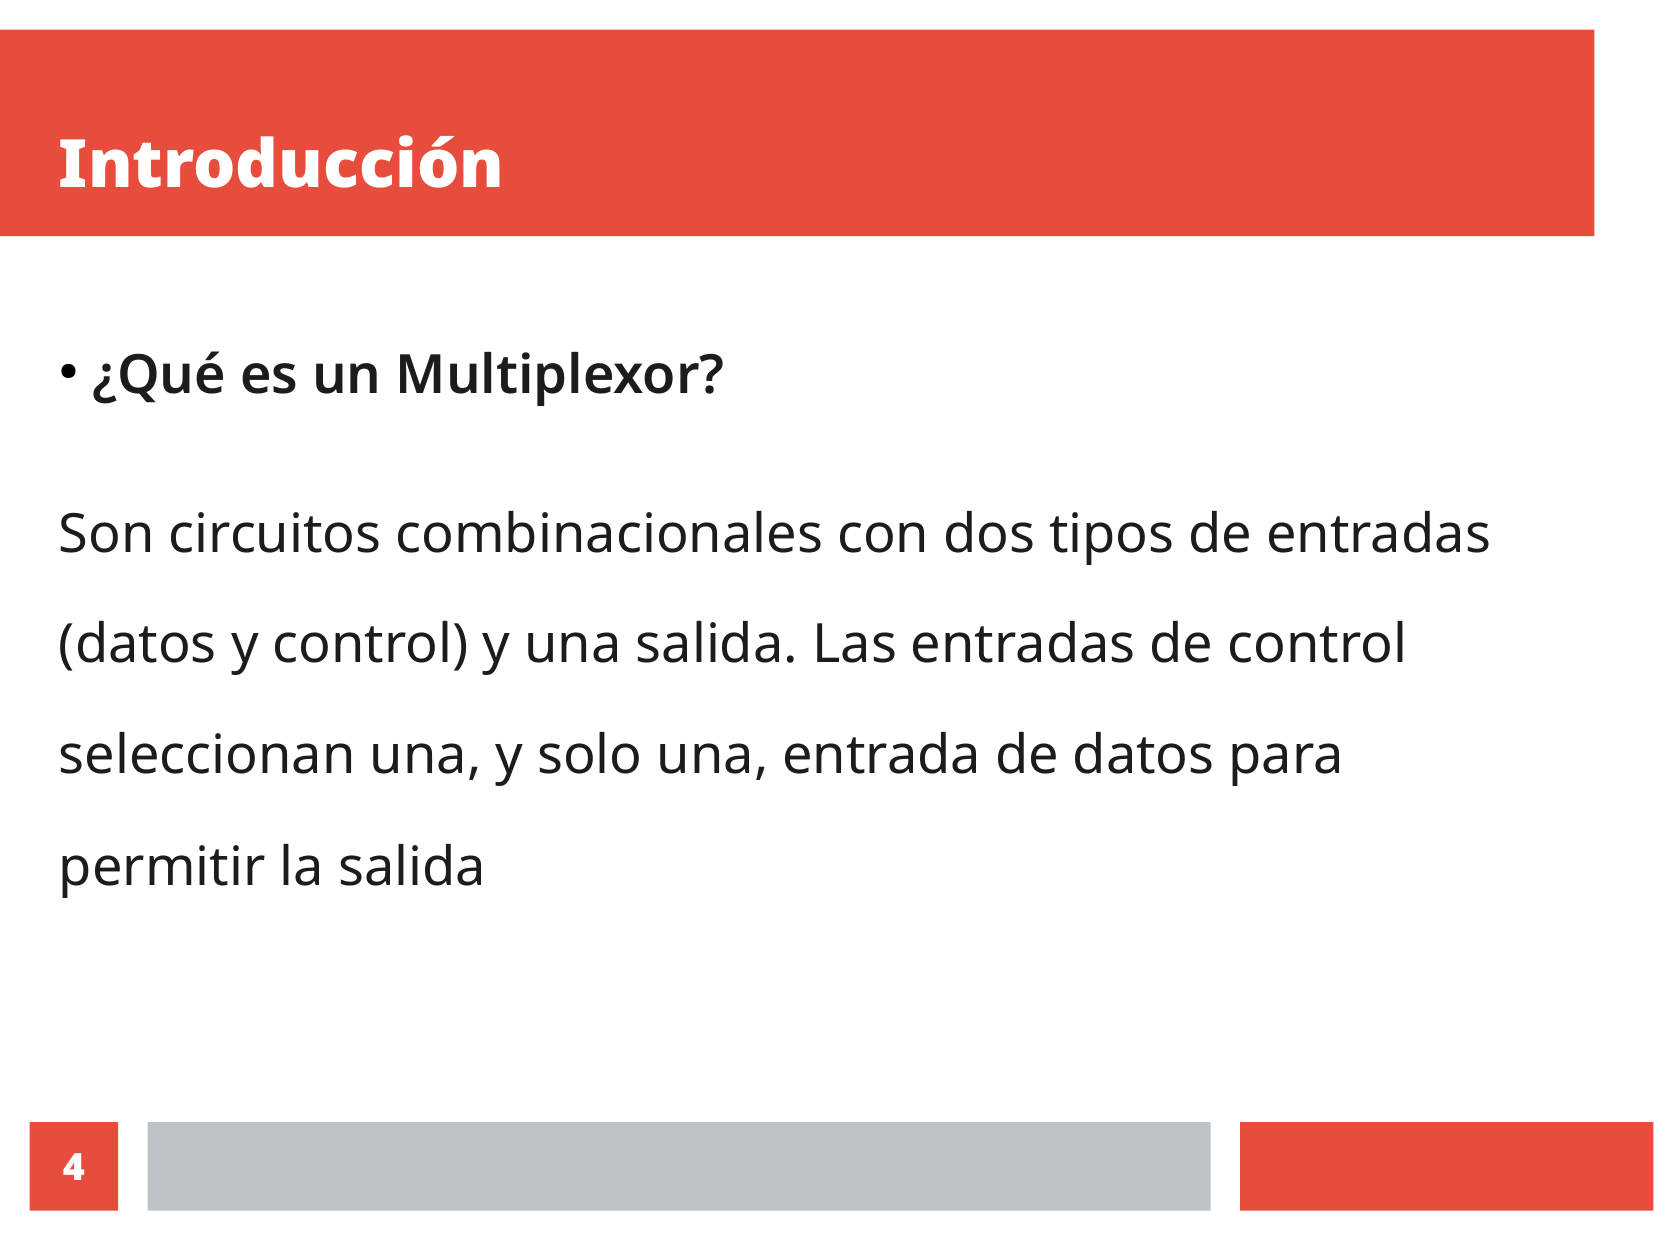

# Introducción
 ¿Qué es un Multiplexor?
Son circuitos combinacionales con dos tipos de entradas (datos y control) y una salida. Las entradas de control seleccionan una, y solo una, entrada de datos para permitir la salida
4